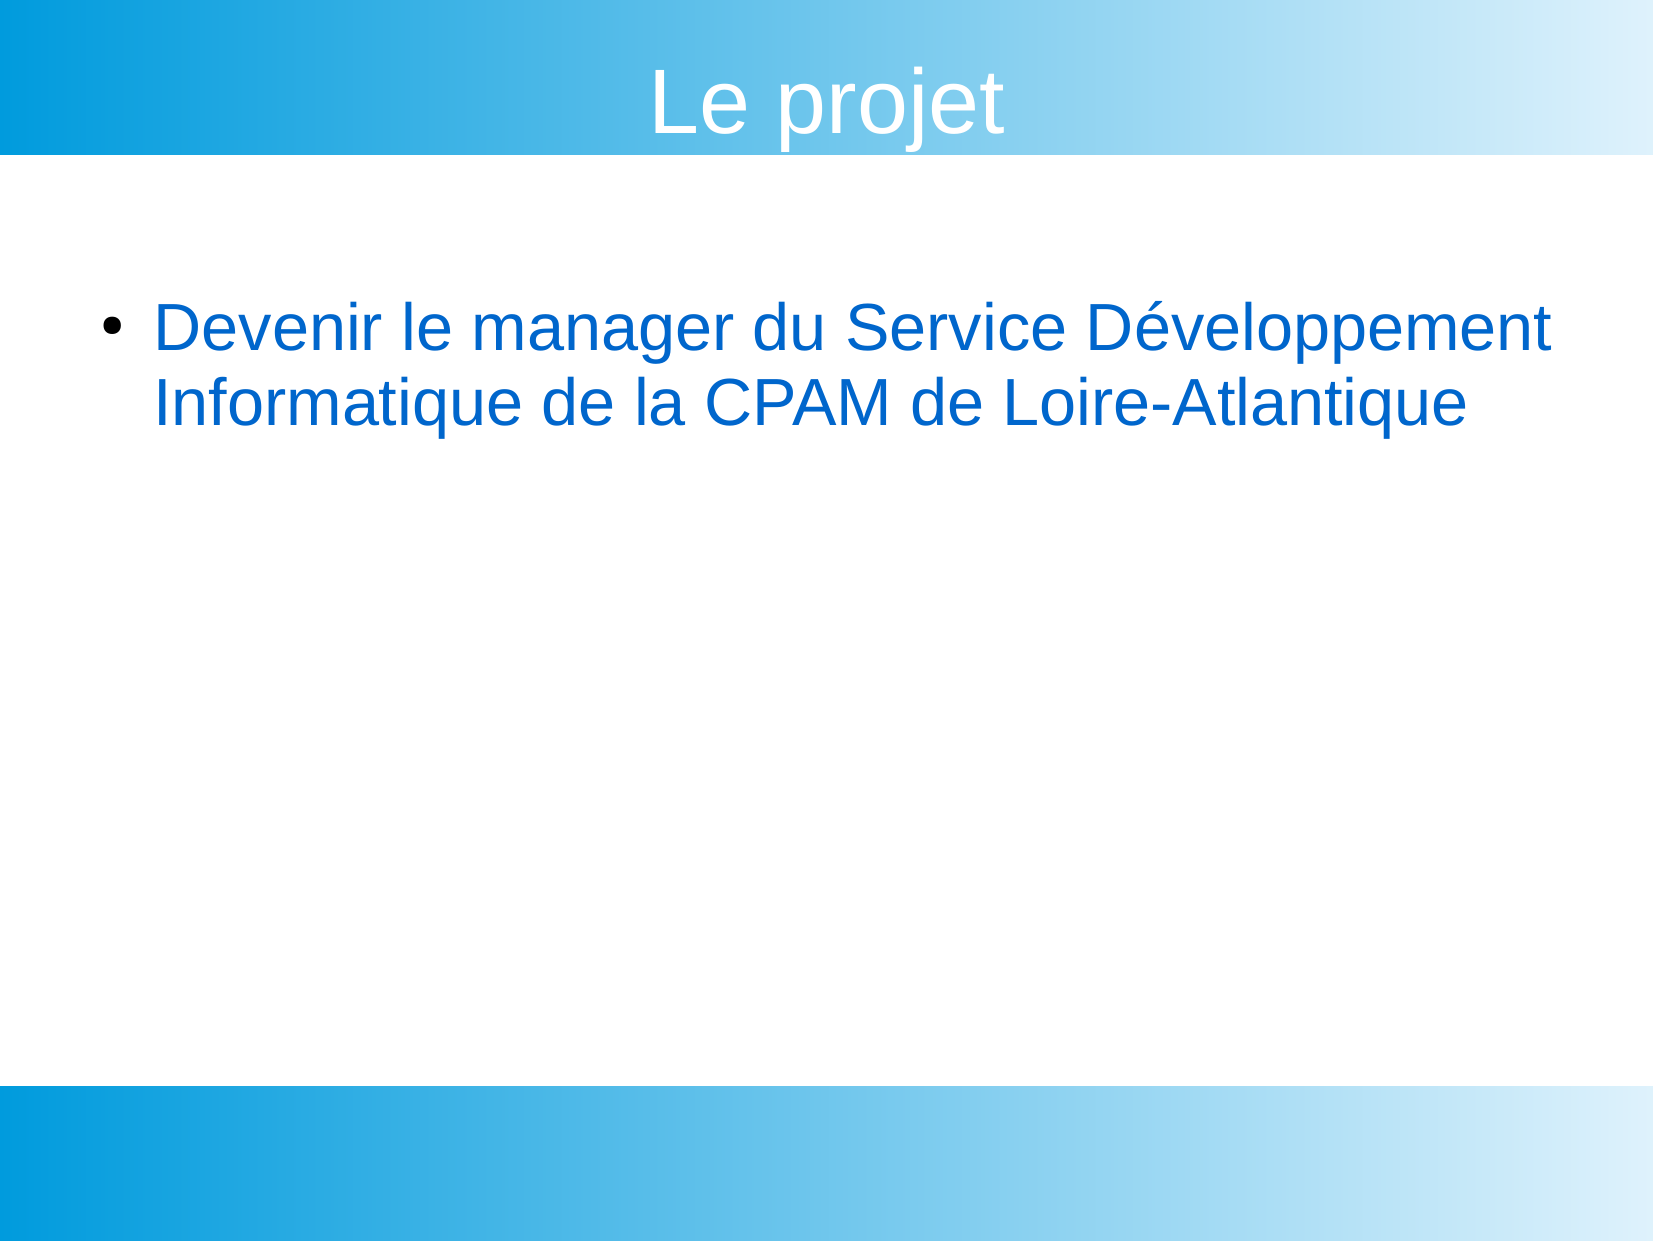

# Le projet
Devenir le manager du Service Développement Informatique de la CPAM de Loire-Atlantique